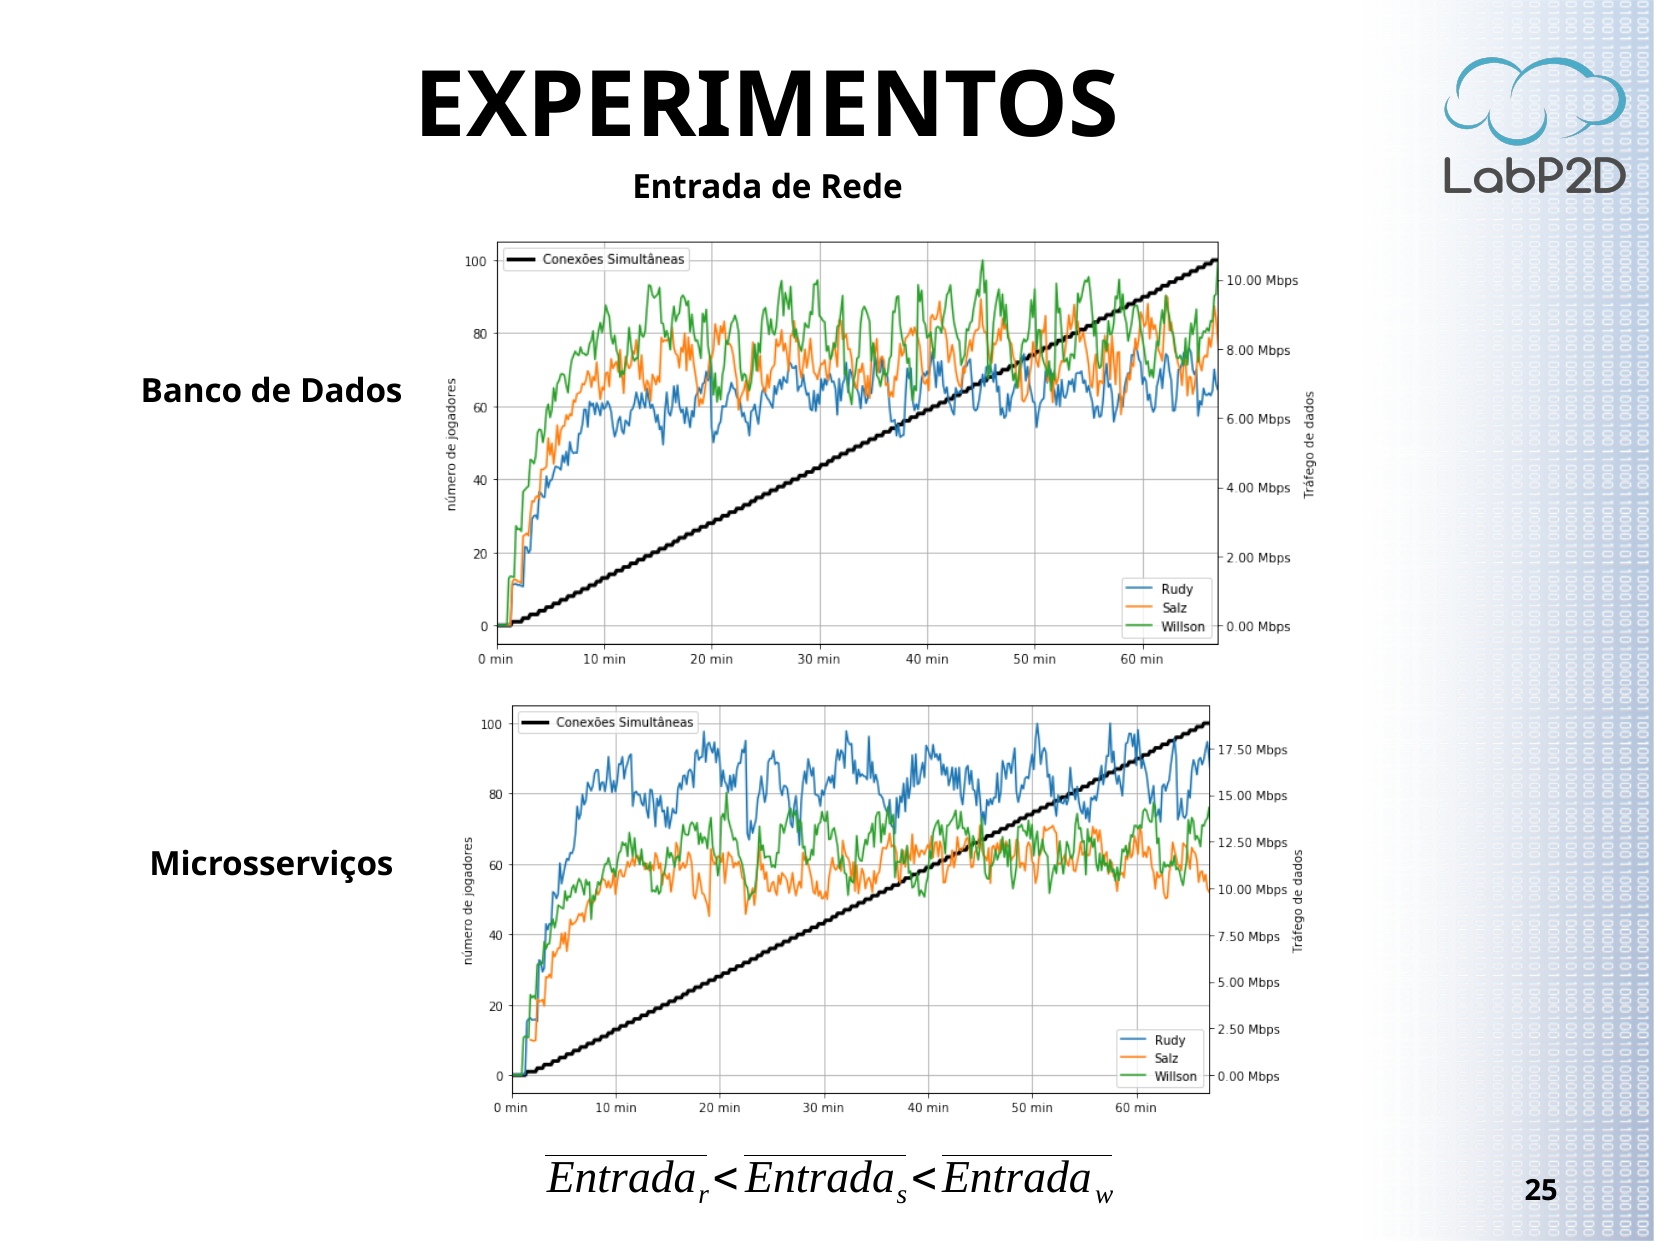

# EXPERIMENTOS Entrada de Rede
Banco de Dados
Microsserviços
25